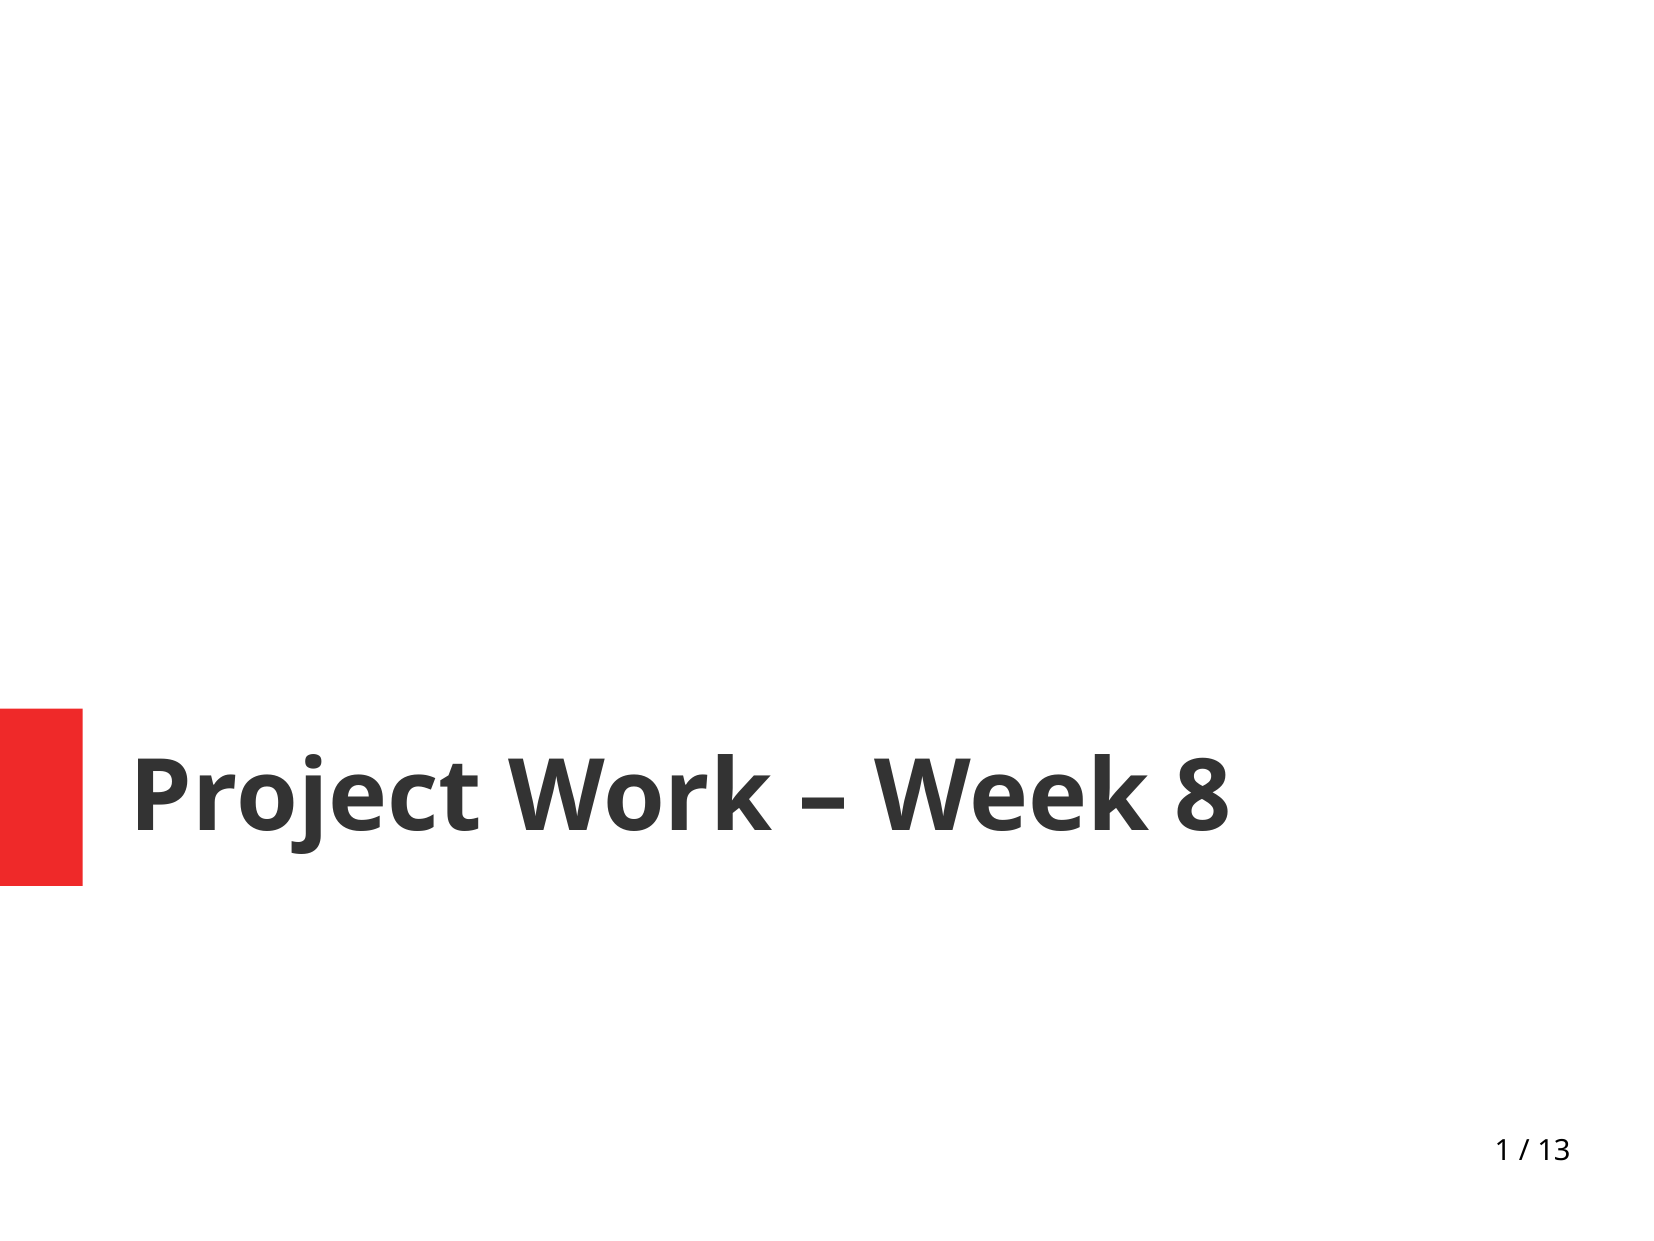

# Project Work – Week 8
1